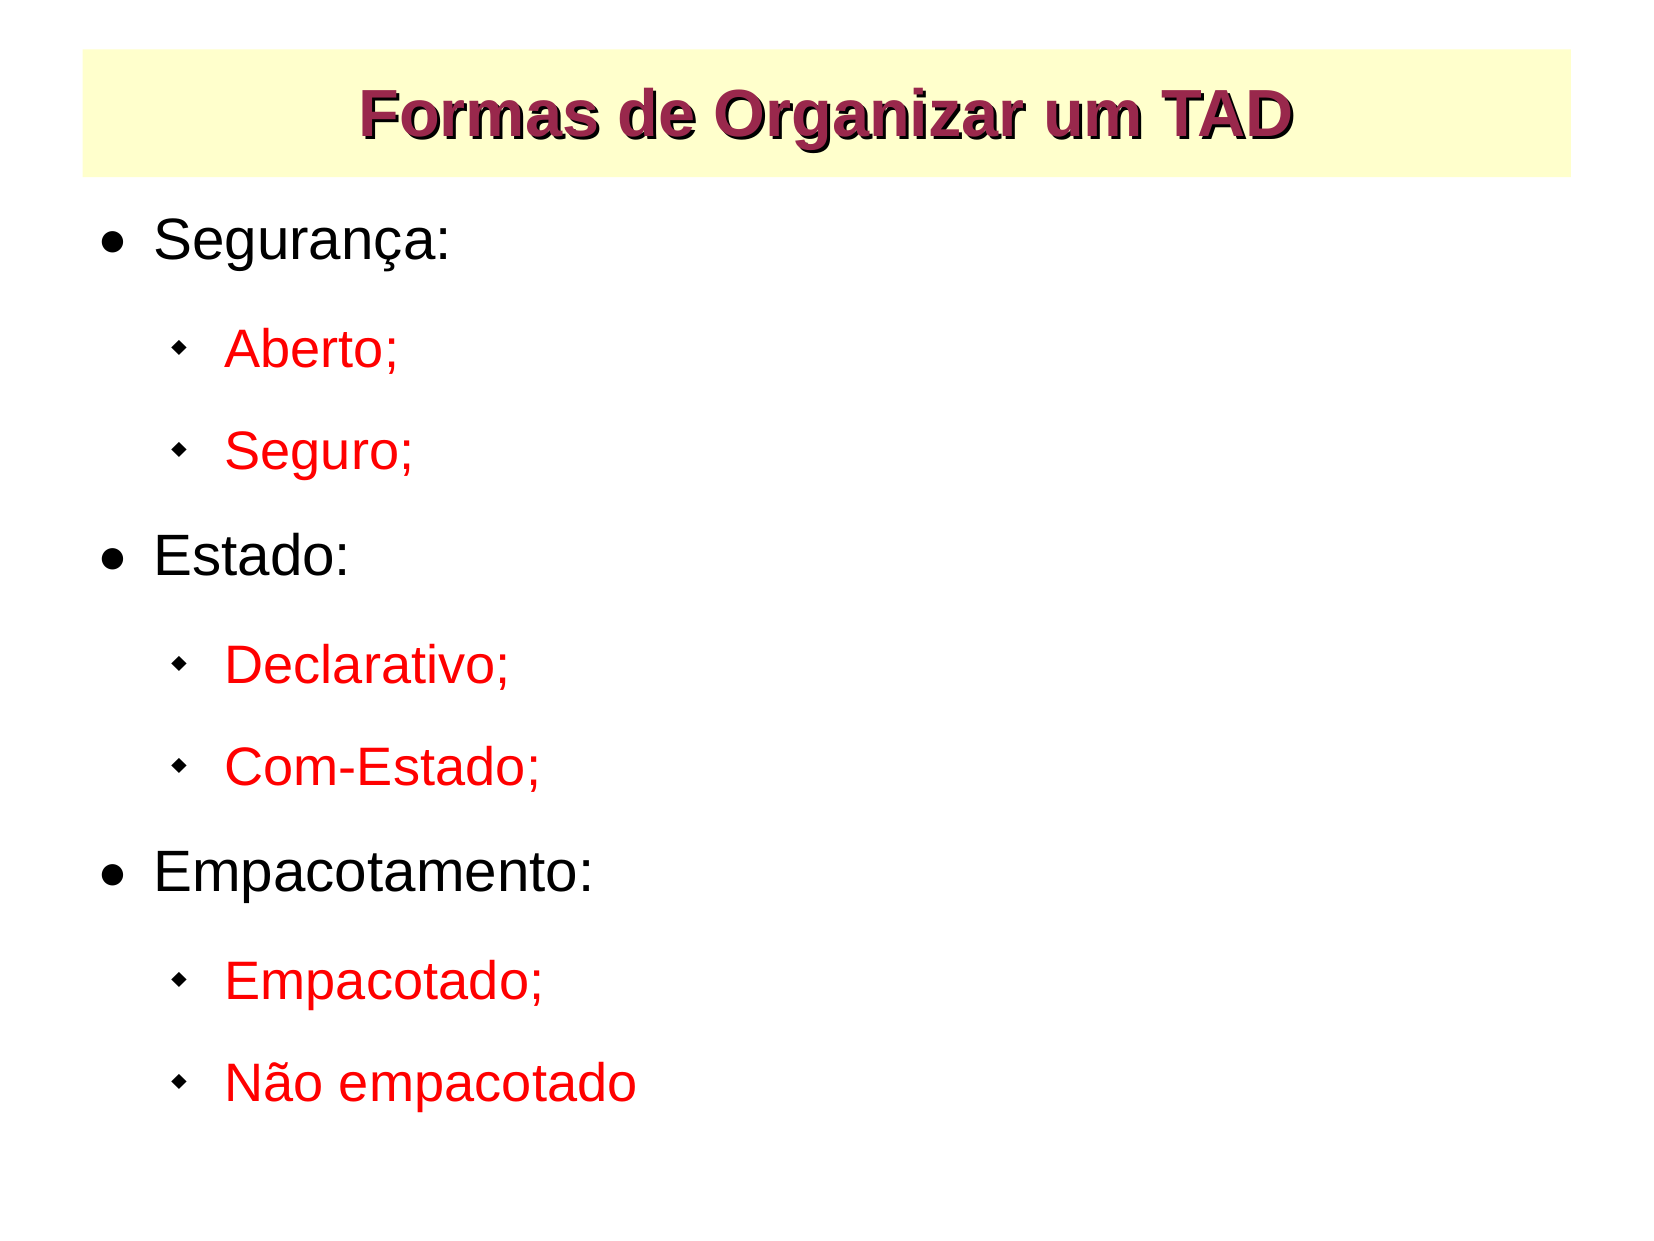

# Formas de Organizar um TAD
Segurança:
Aberto;
Seguro;
Estado:
Declarativo;
Com-Estado;
Empacotamento:
Empacotado;
Não empacotado